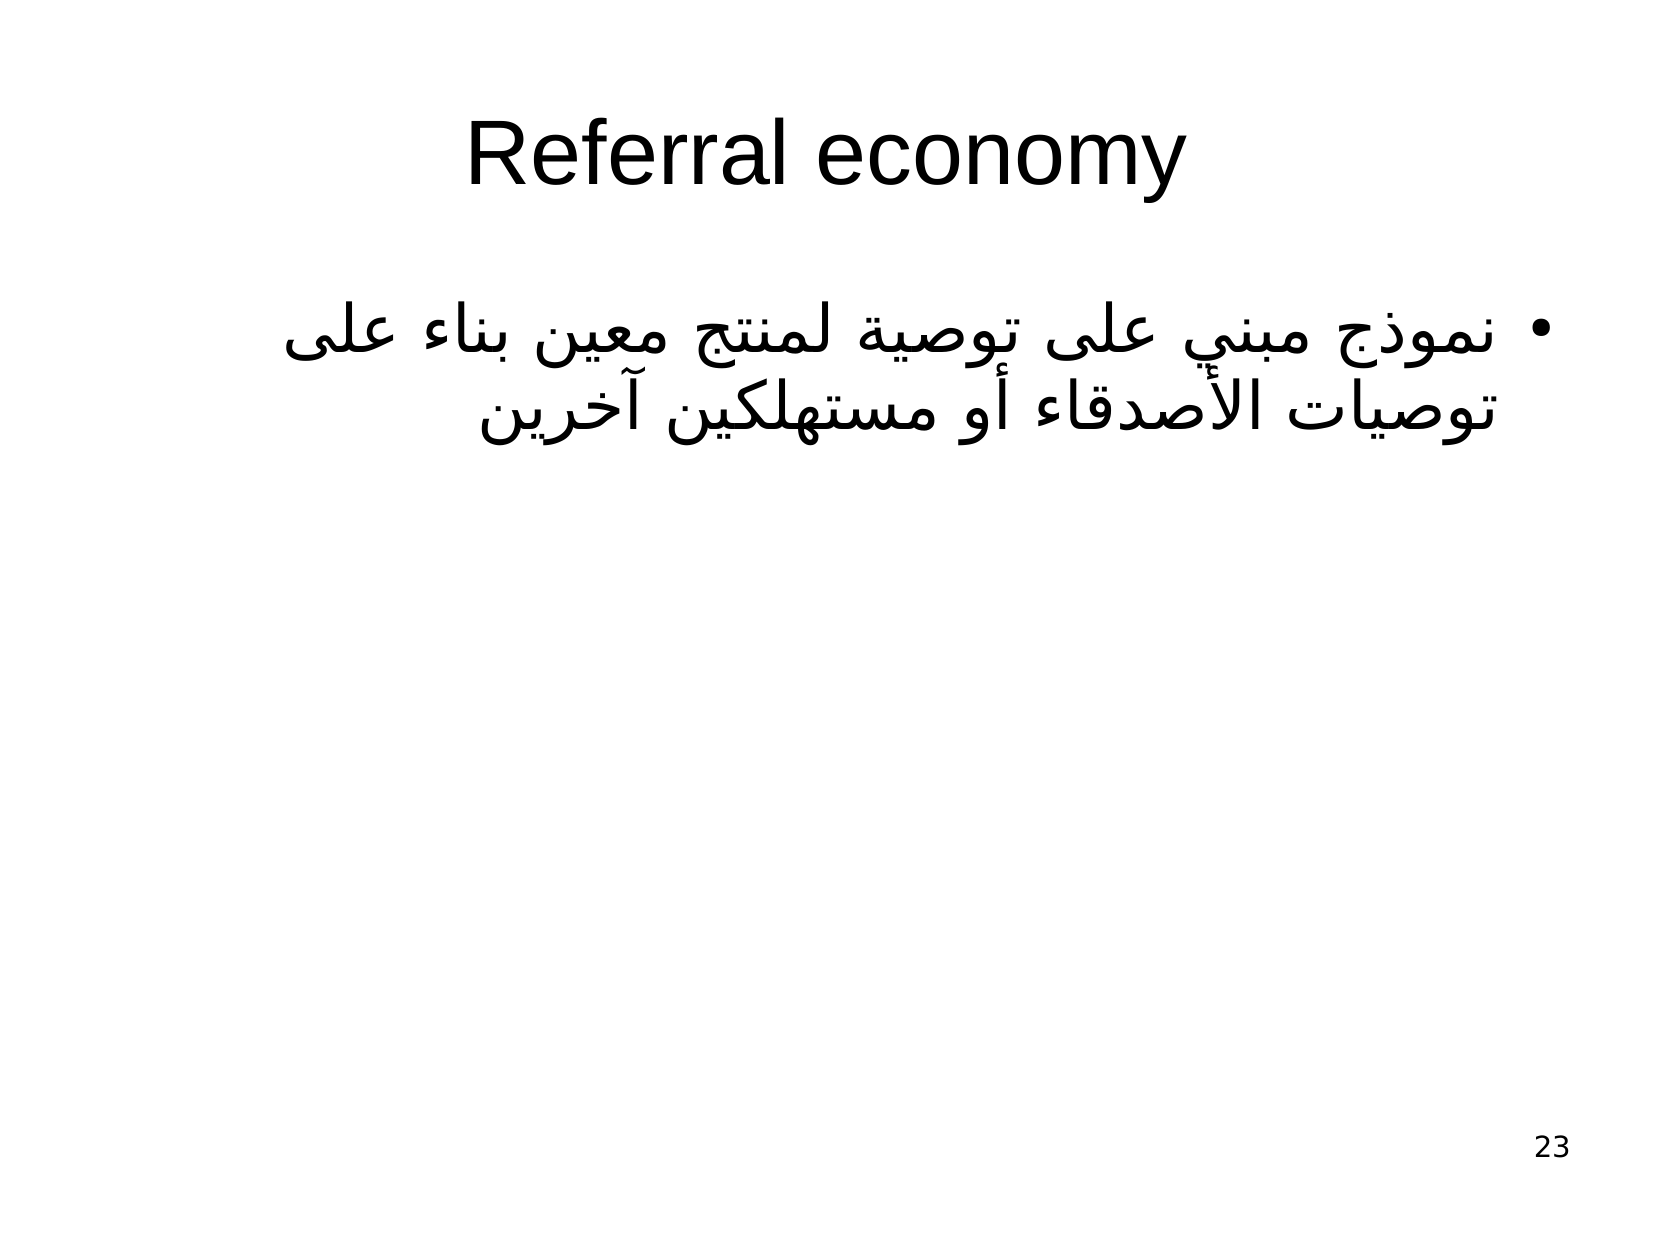

# Referral economy
نموذج مبني على توصية لمنتج معين بناء على توصيات الأصدقاء أو مستهلكين آخرين
23